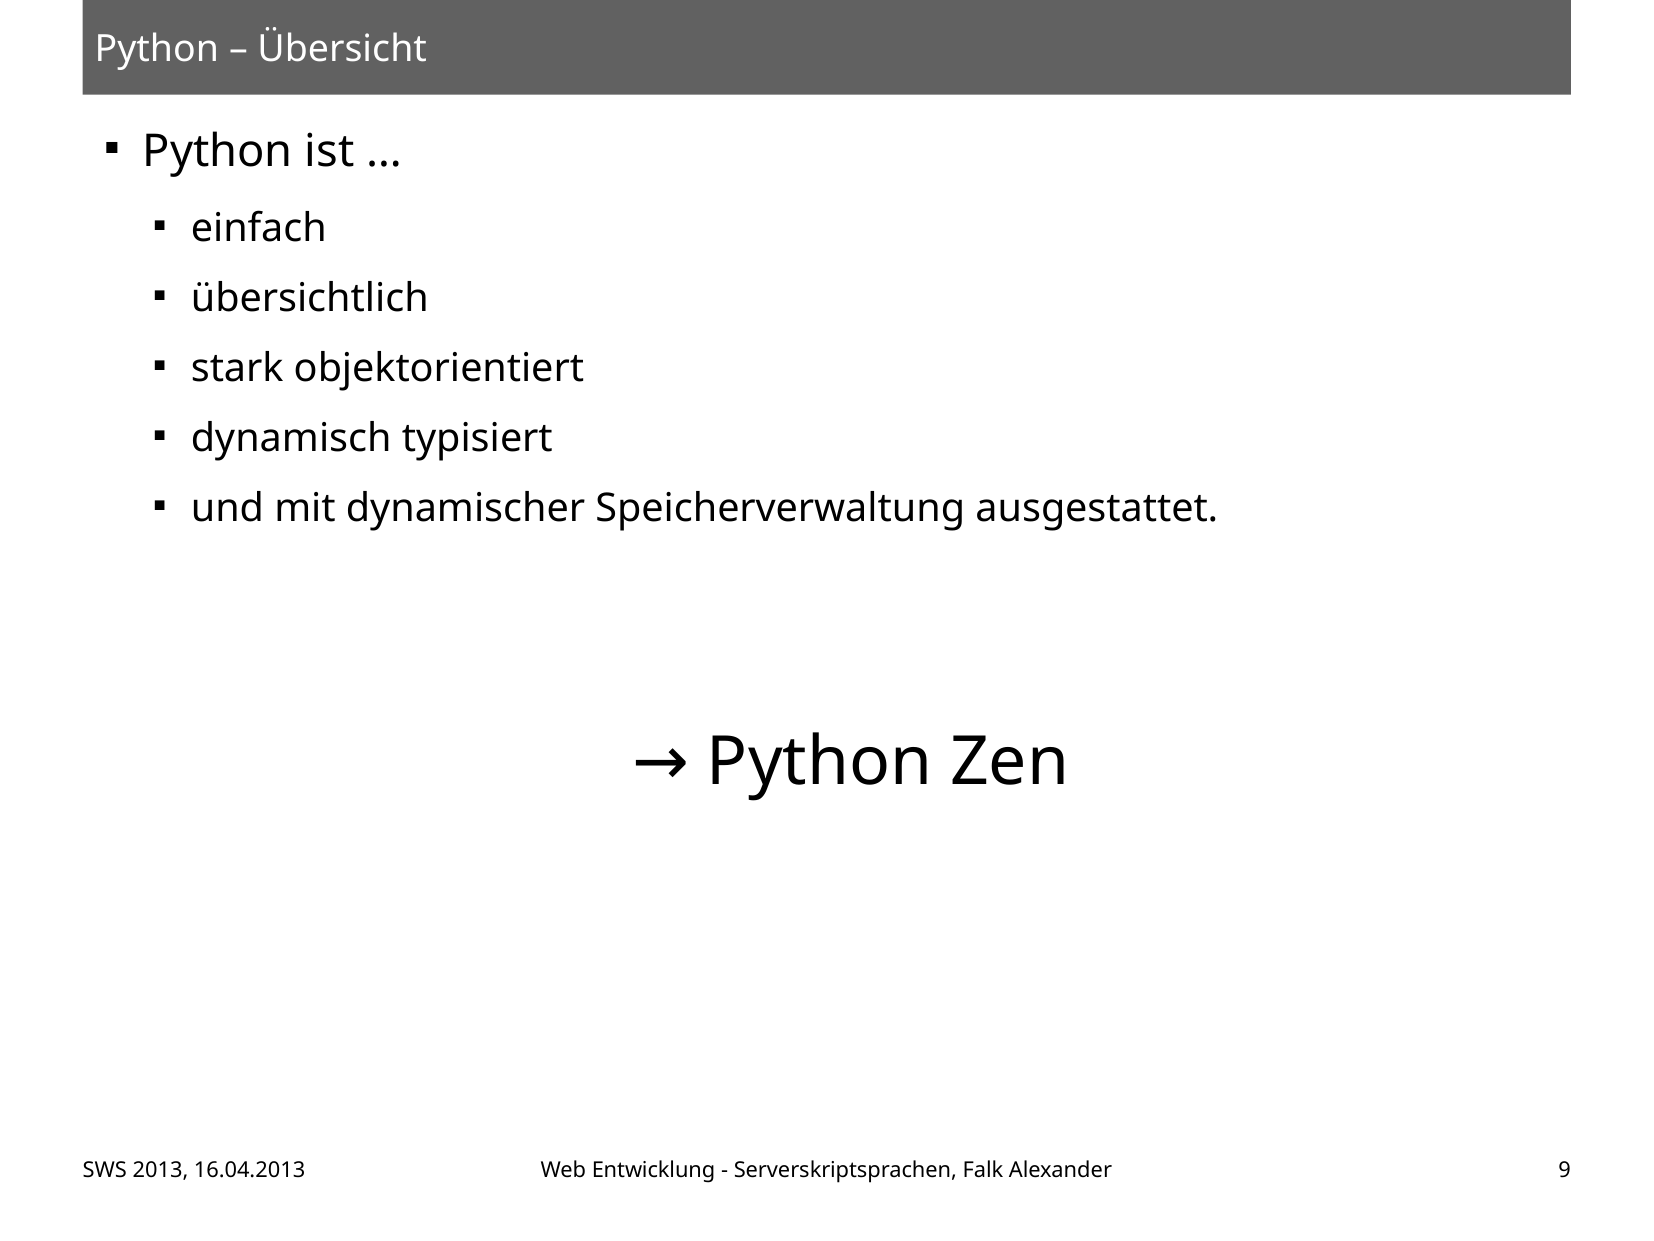

# Python – Übersicht
Python ist …
einfach
übersichtlich
stark objektorientiert
dynamisch typisiert
und mit dynamischer Speicherverwaltung ausgestattet.
→ Python Zen
SWS 2013, 16.04.2013
Web Entwicklung - Serverskriptsprachen, Falk Alexander
9